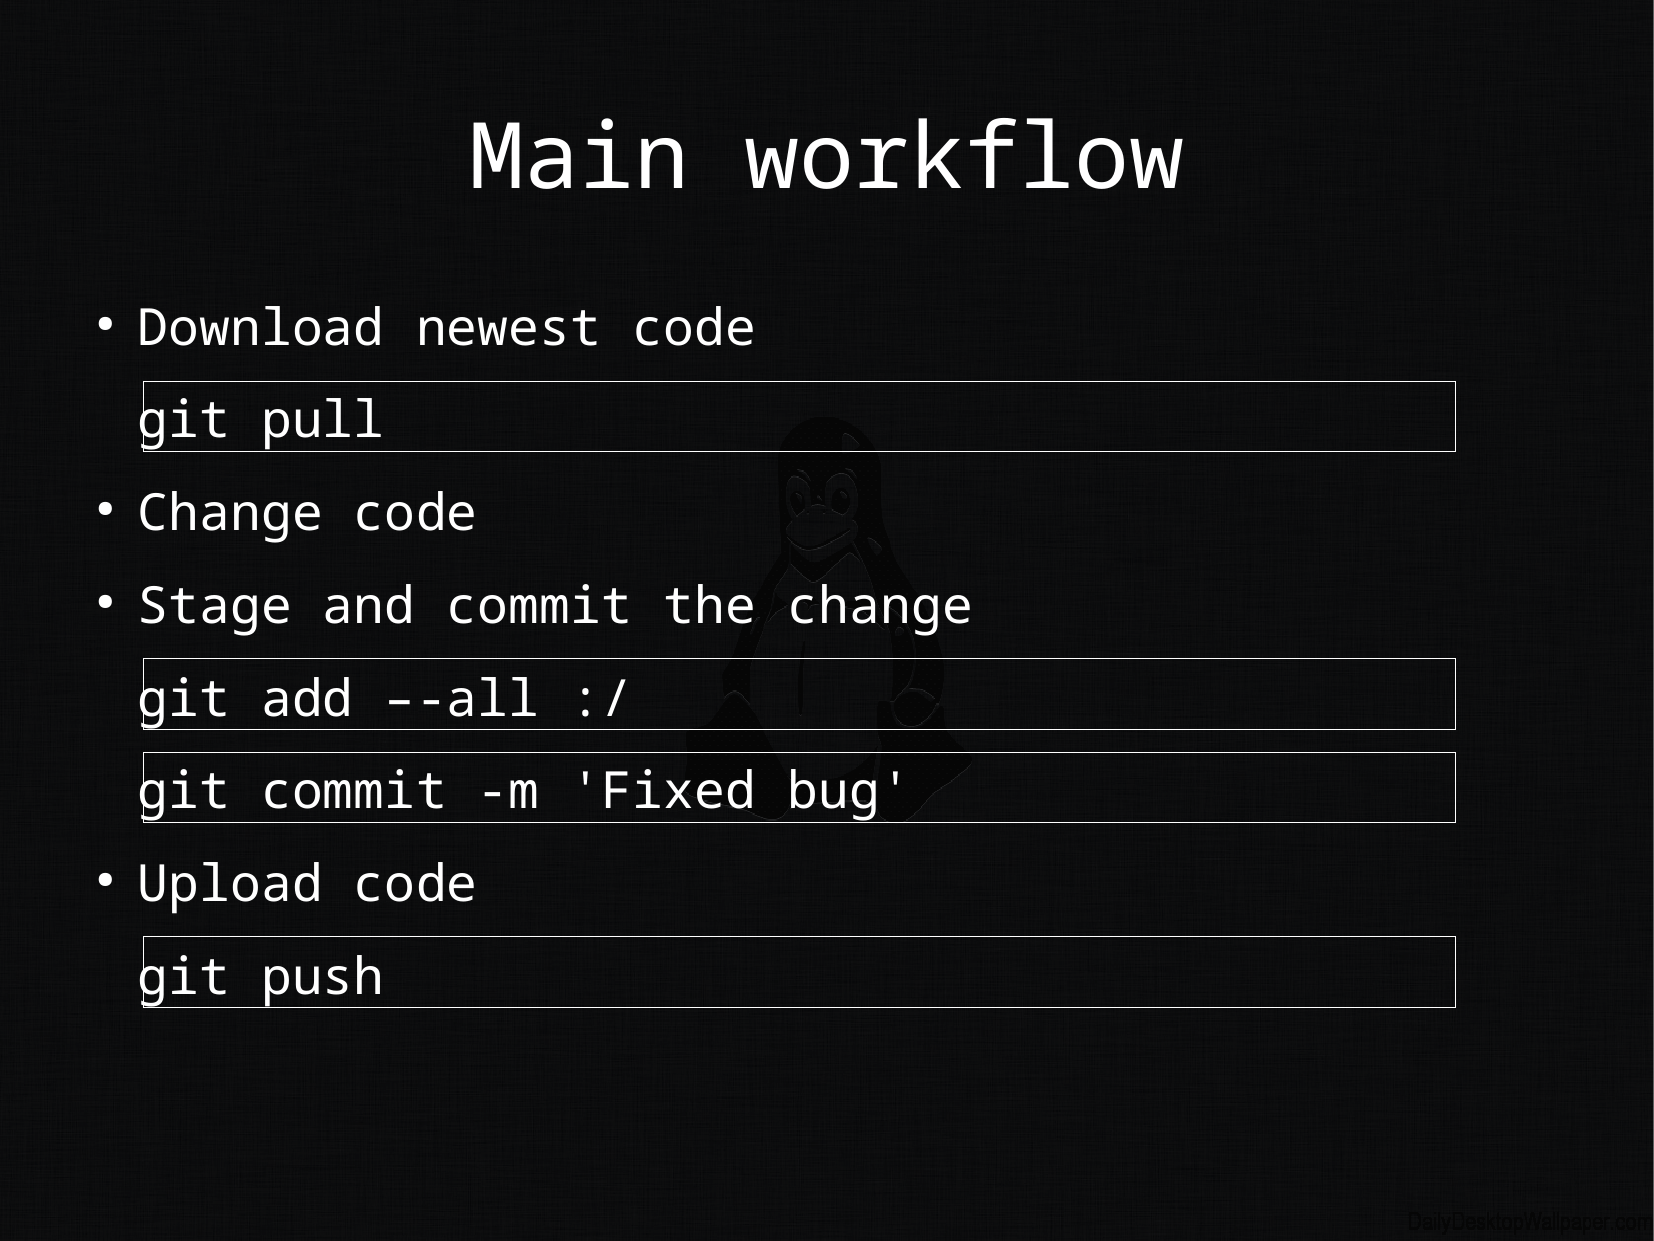

# Main workflow
Download newest code
git pull
Change code
Stage and commit the change
git add –-all :/
git commit -m 'Fixed bug'
Upload code
git push